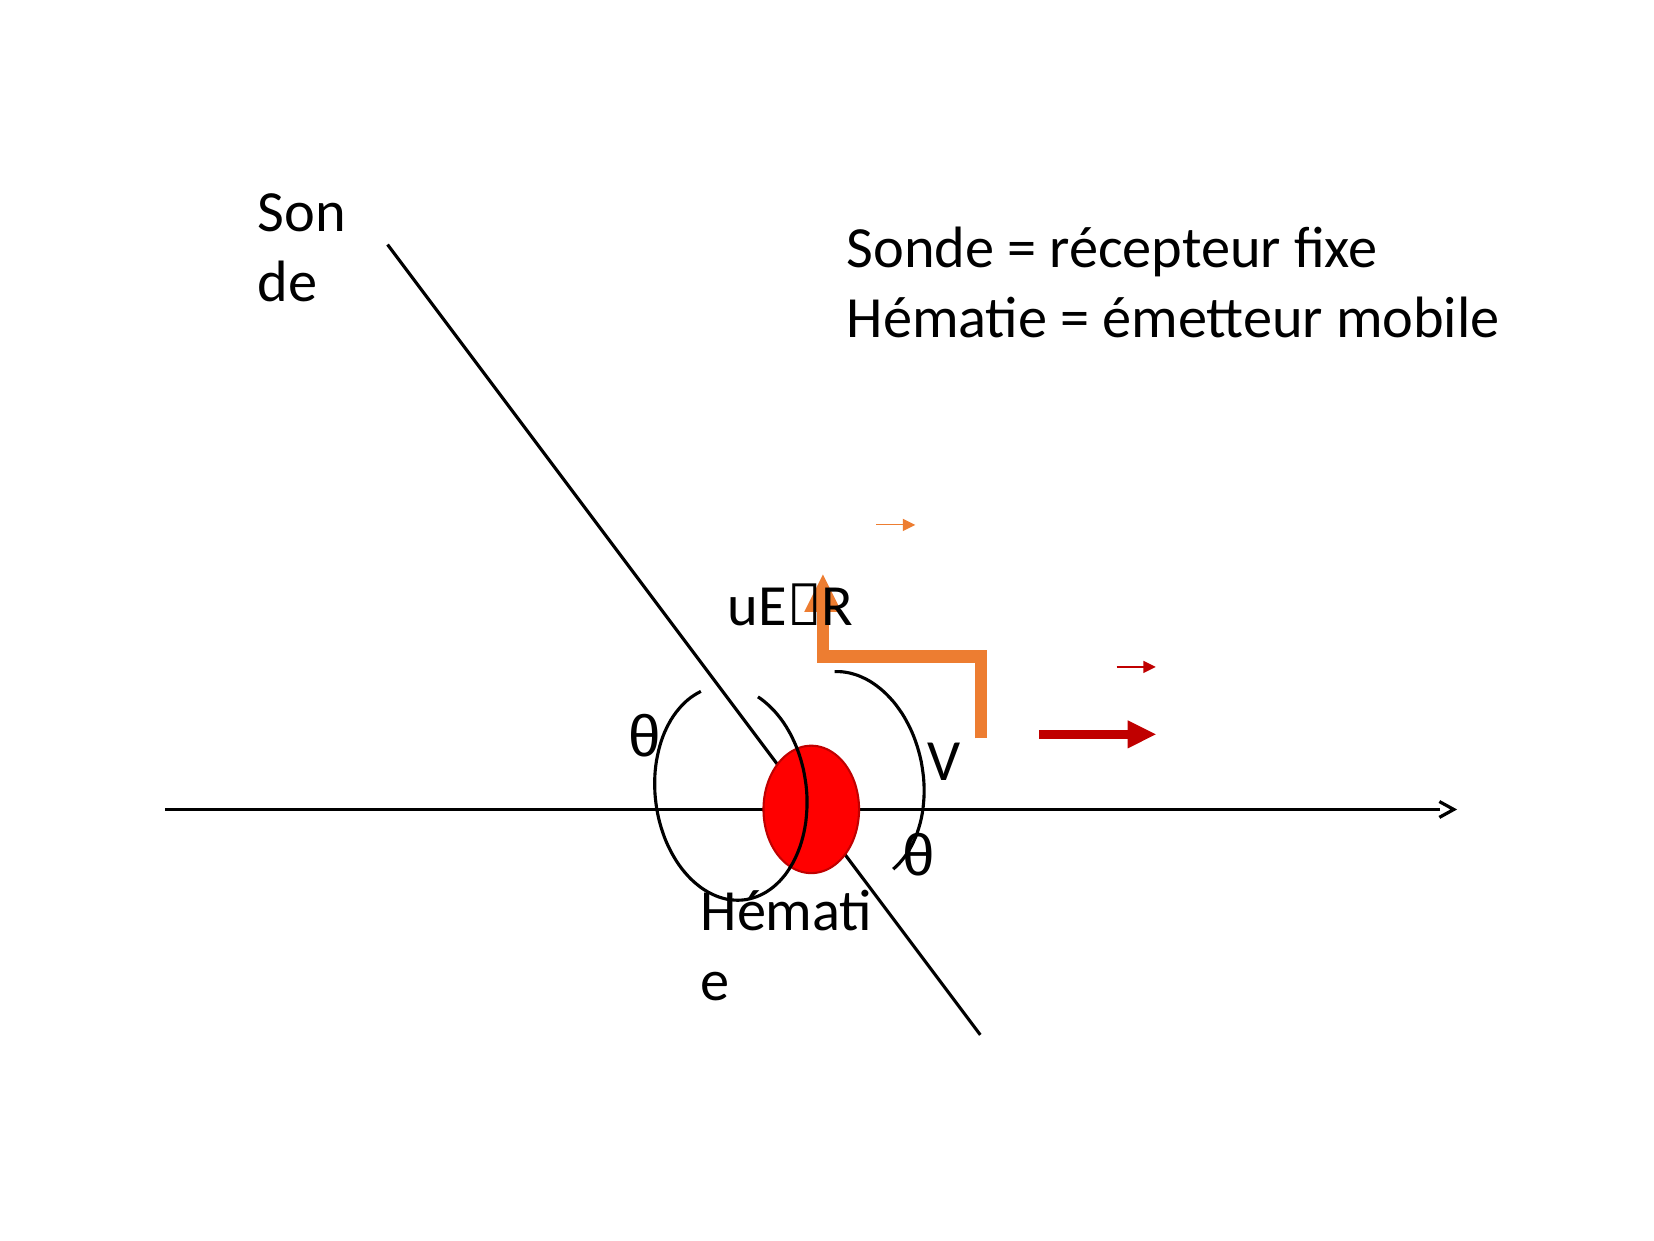

Sonde
Sonde = récepteur fixe
Hématie = émetteur mobile
uER
θ
V
θ
Hématie